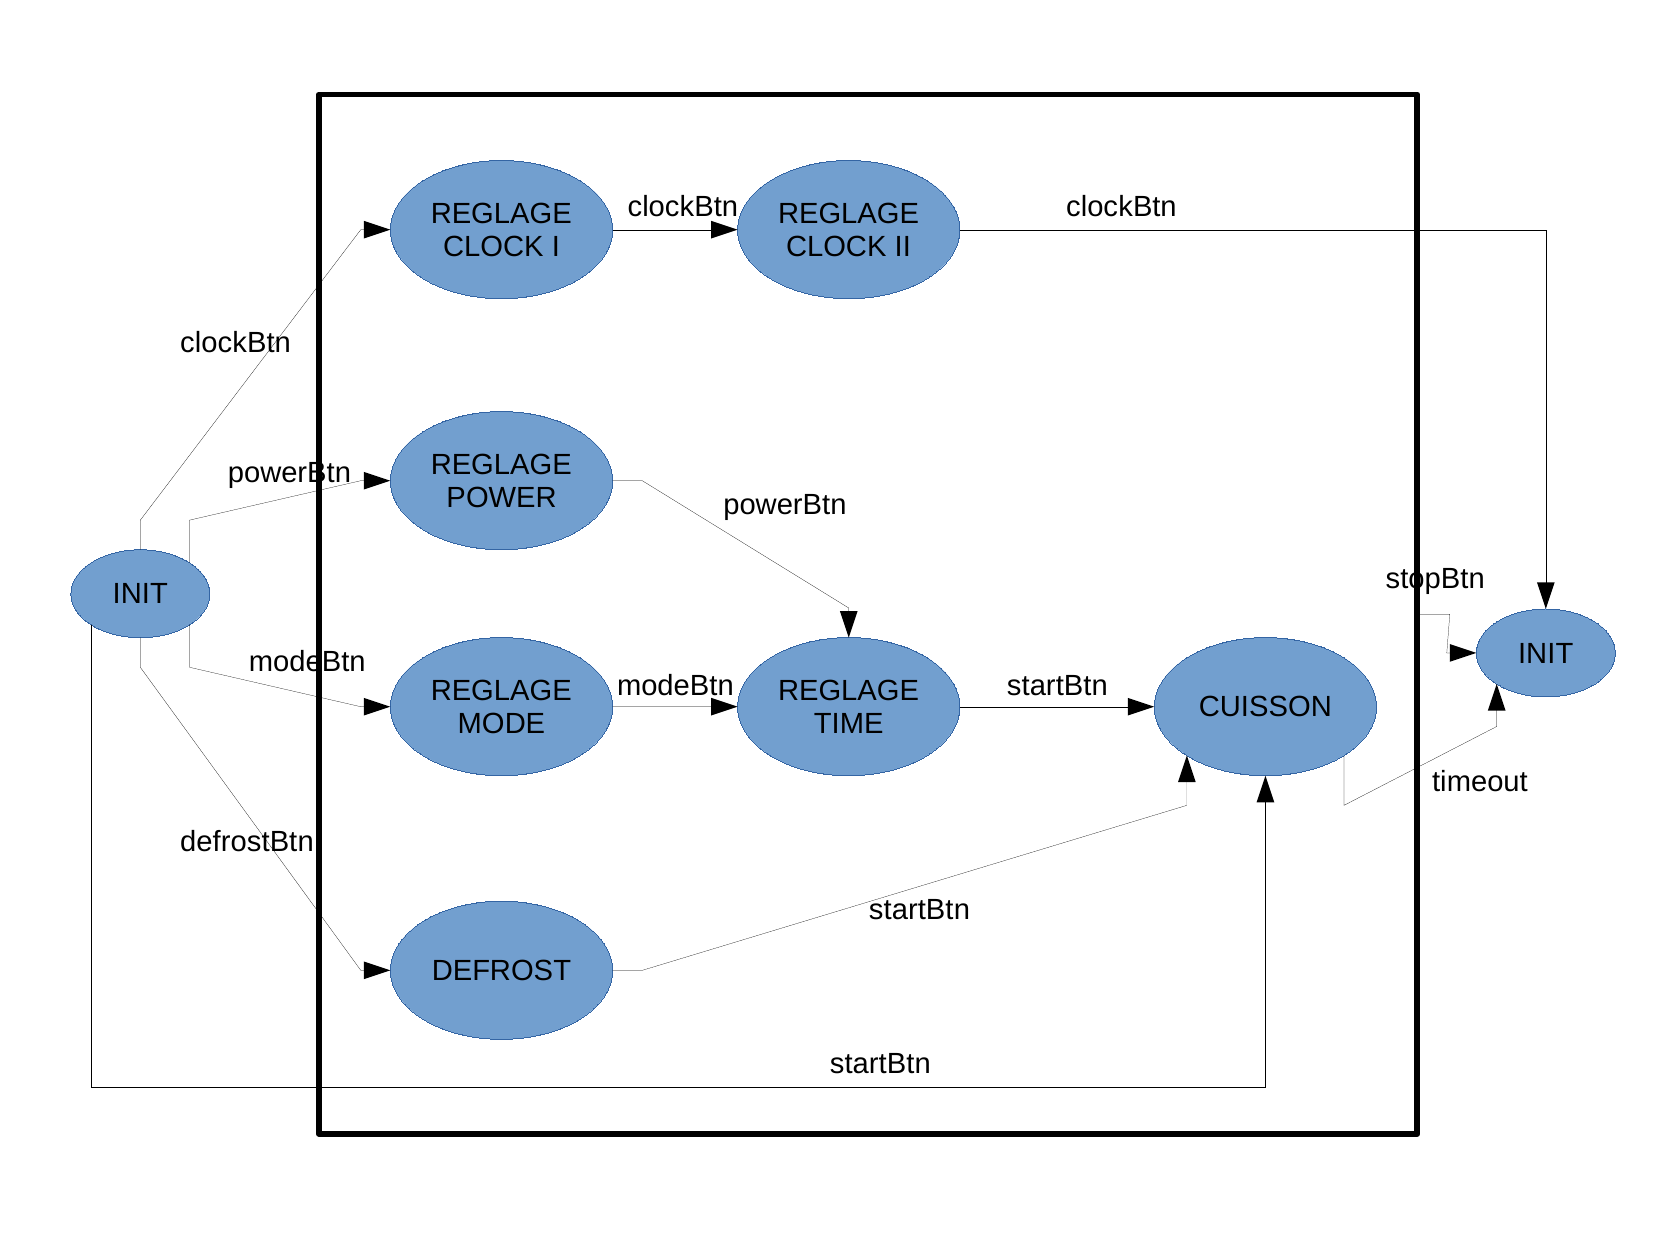

REGLAGE
CLOCK I
REGLAGE
CLOCK II
clockBtn
clockBtn
clockBtn
REGLAGE
POWER
powerBtn
powerBtn
INIT
stopBtn
INIT
modeBtn
REGLAGE
MODE
REGLAGE
TIME
CUISSON
modeBtn
startBtn
timeout
defrostBtn
startBtn
DEFROST
startBtn